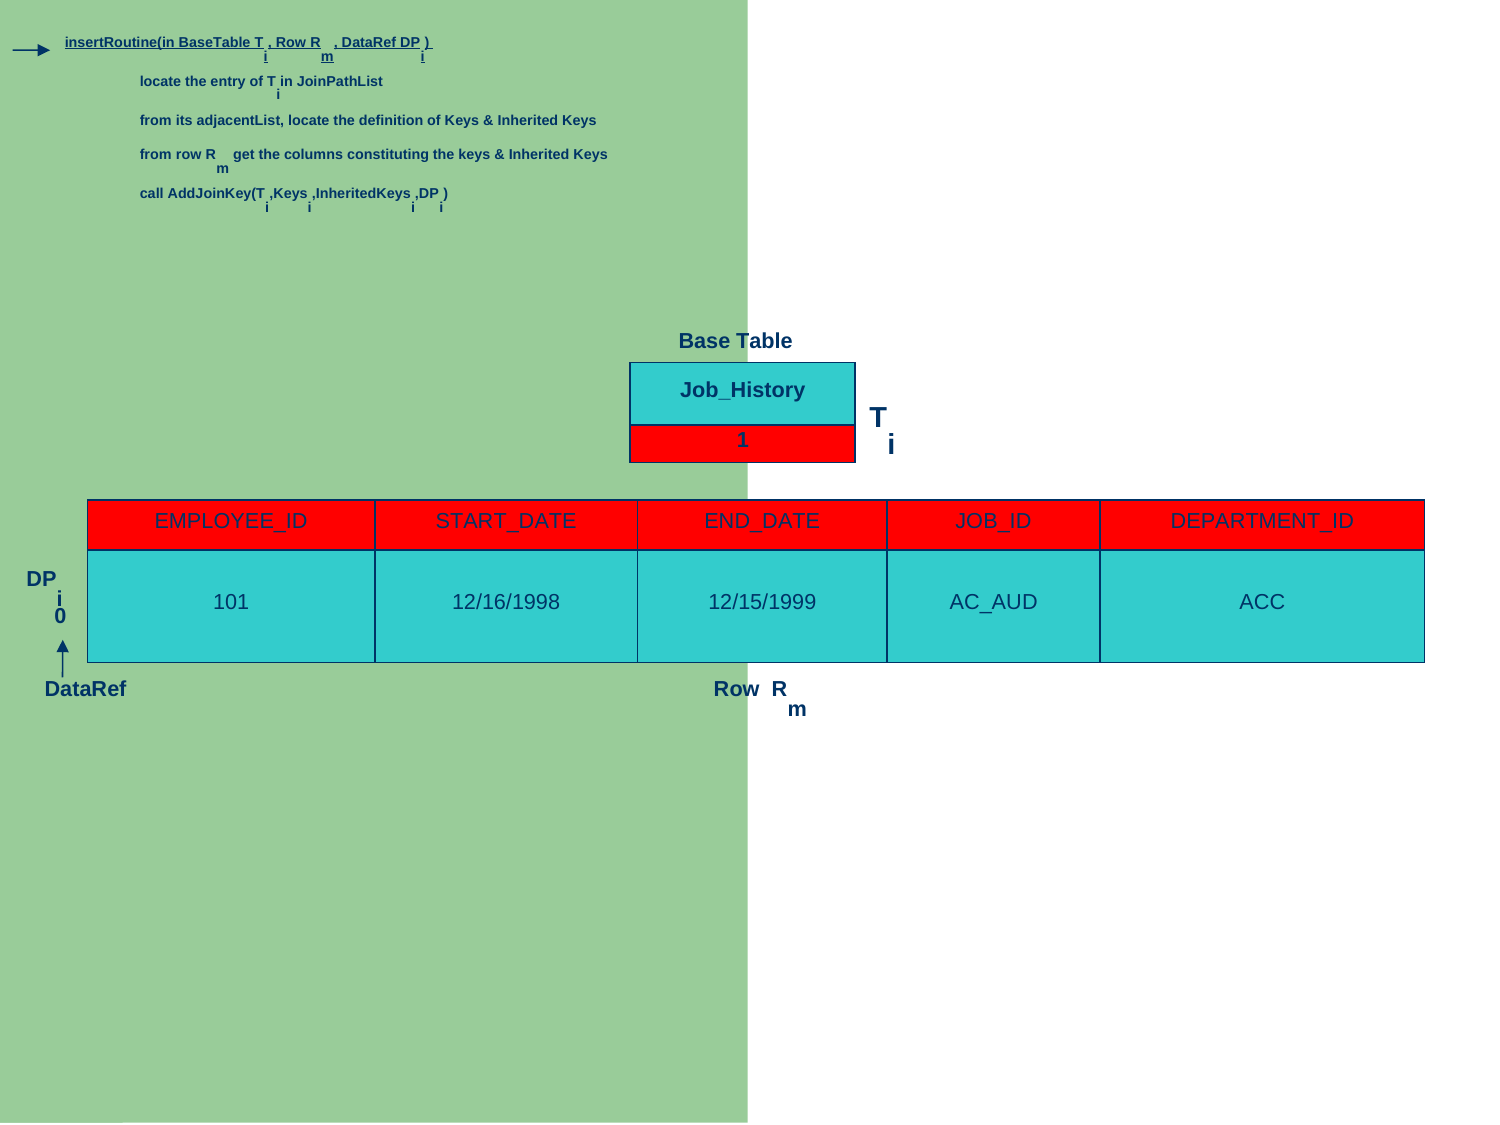

insertRoutine(in BaseTable Ti, Row Rm, DataRef DPi)
locate the entry of Tiin JoinPathList
from its adjacentList, locate the definition of Keys & Inherited Keys
from row Rm get the columns constituting the keys & Inherited Keys
call AddJoinKey(Ti,Keysi,InheritedKeysi,DPi)
Base Table
Job_History
Ti
1
EMPLOYEE_ID
START_DATE
END_DATE
JOB_ID
DEPARTMENT_ID
101
12/16/1998
12/15/1999
AC_AUD
ACC
DPi
0
DataRef
Row Rm